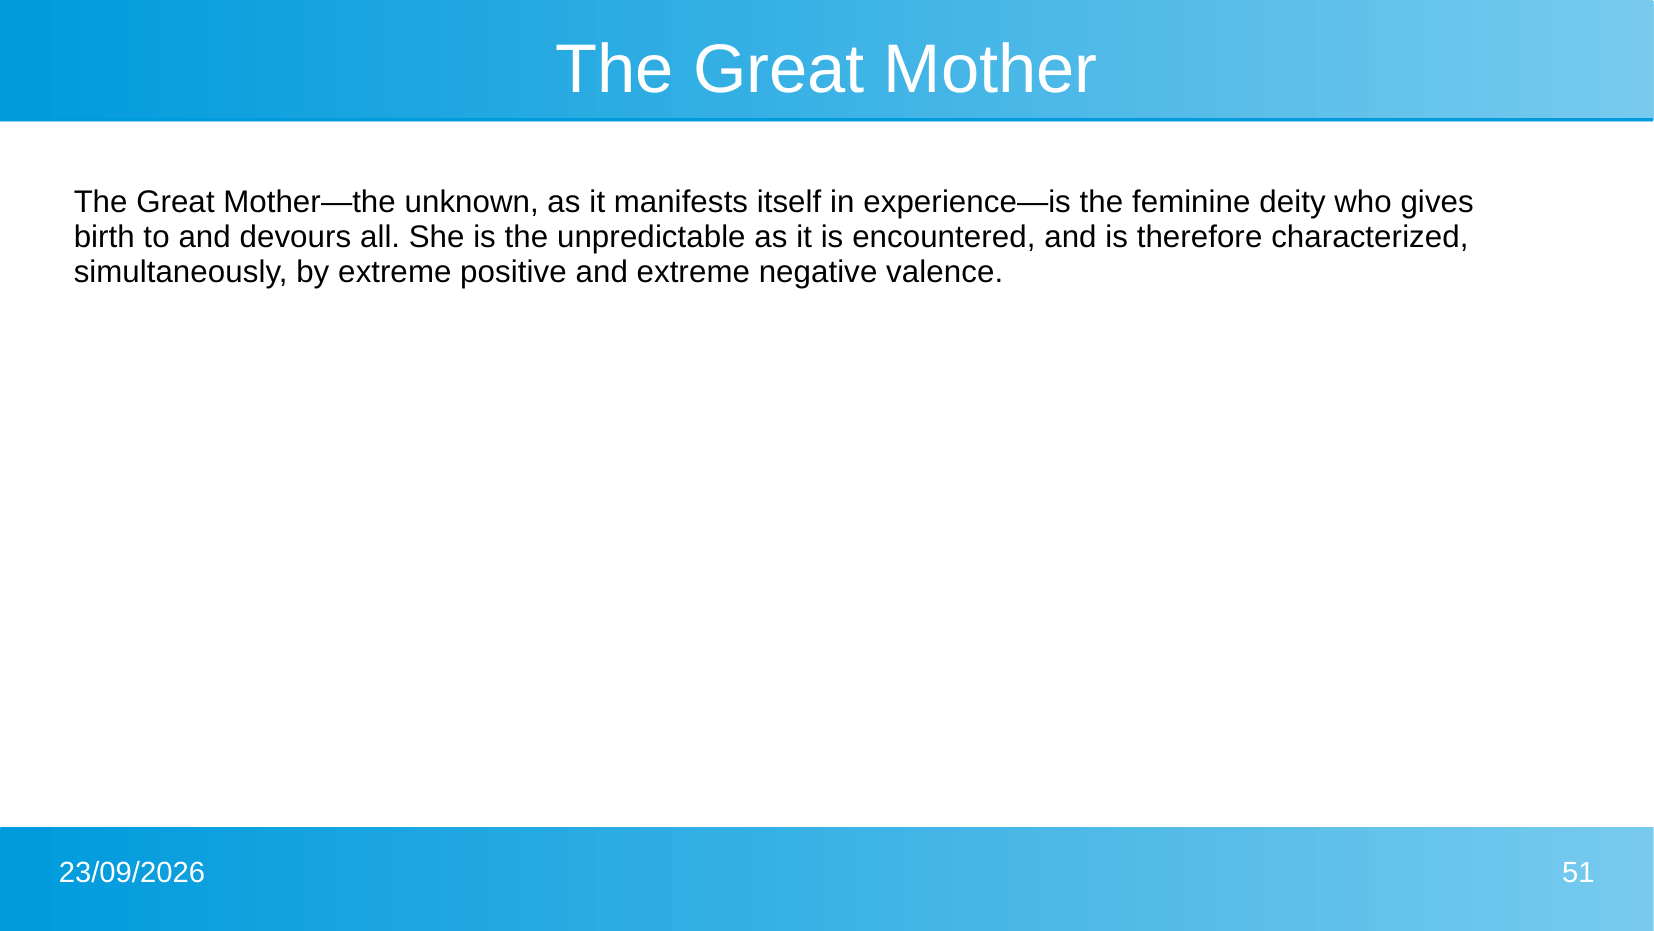

# The Great Mother
The Great Mother—the unknown, as it manifests itself in experience—is the feminine deity who gives birth to and devours all. She is the unpredictable as it is encountered, and is therefore characterized, simultaneously, by extreme positive and extreme negative valence.
51